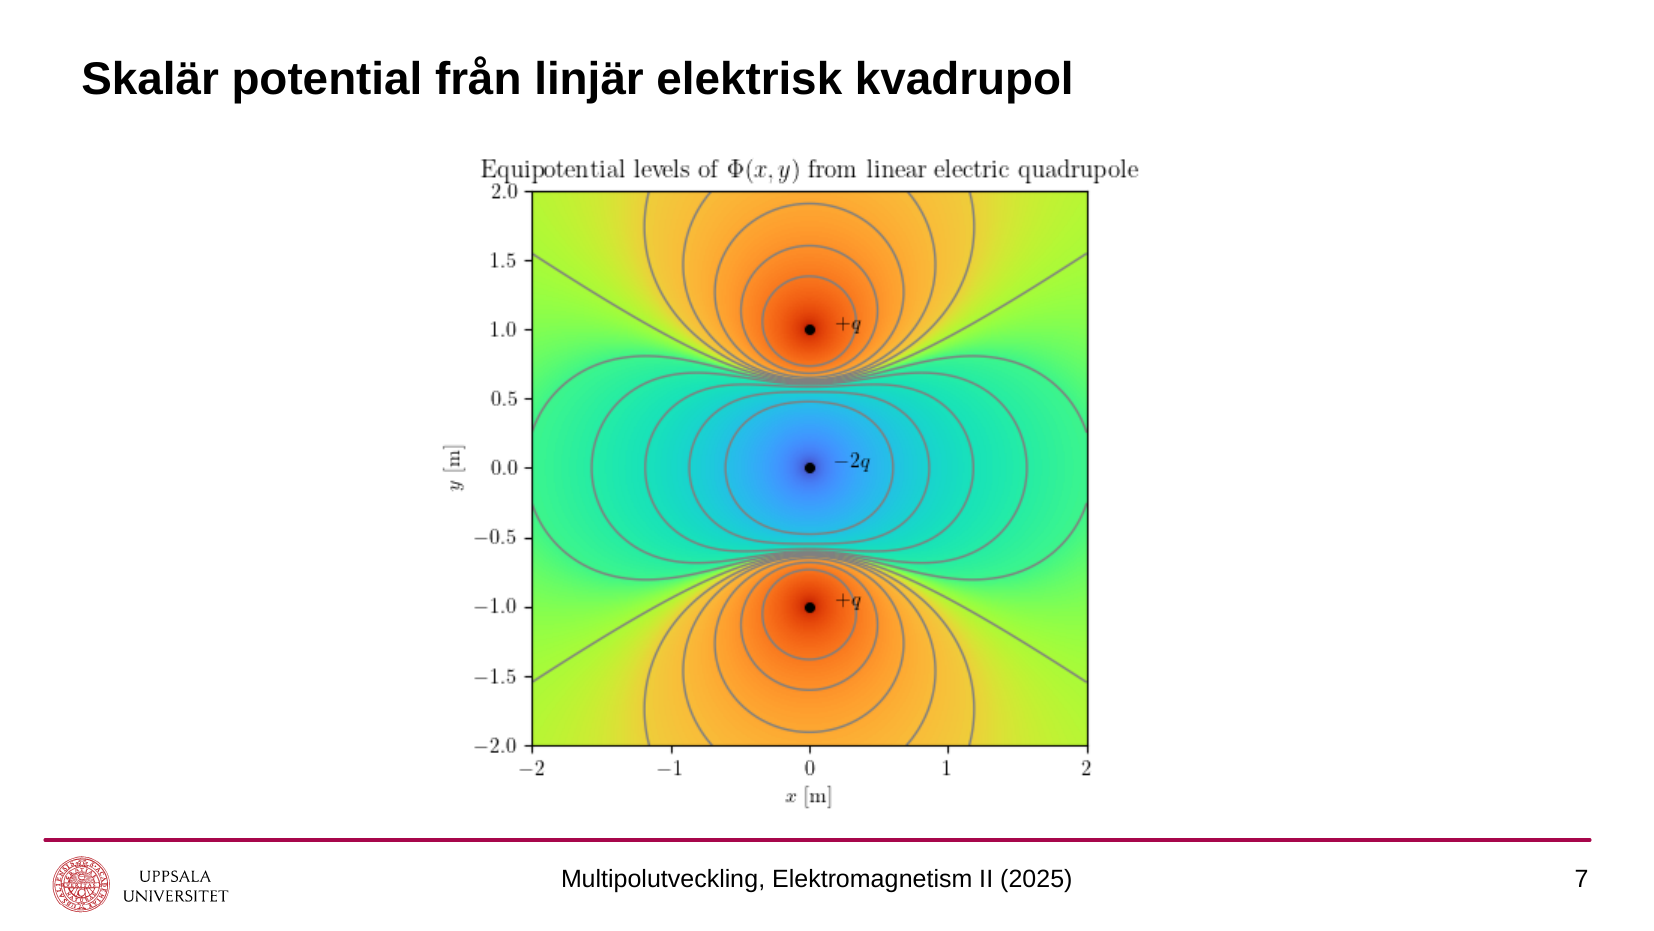

# Skalär potential från linjär elektrisk kvadrupol
7
Multipolutveckling, Elektromagnetism II (2025)